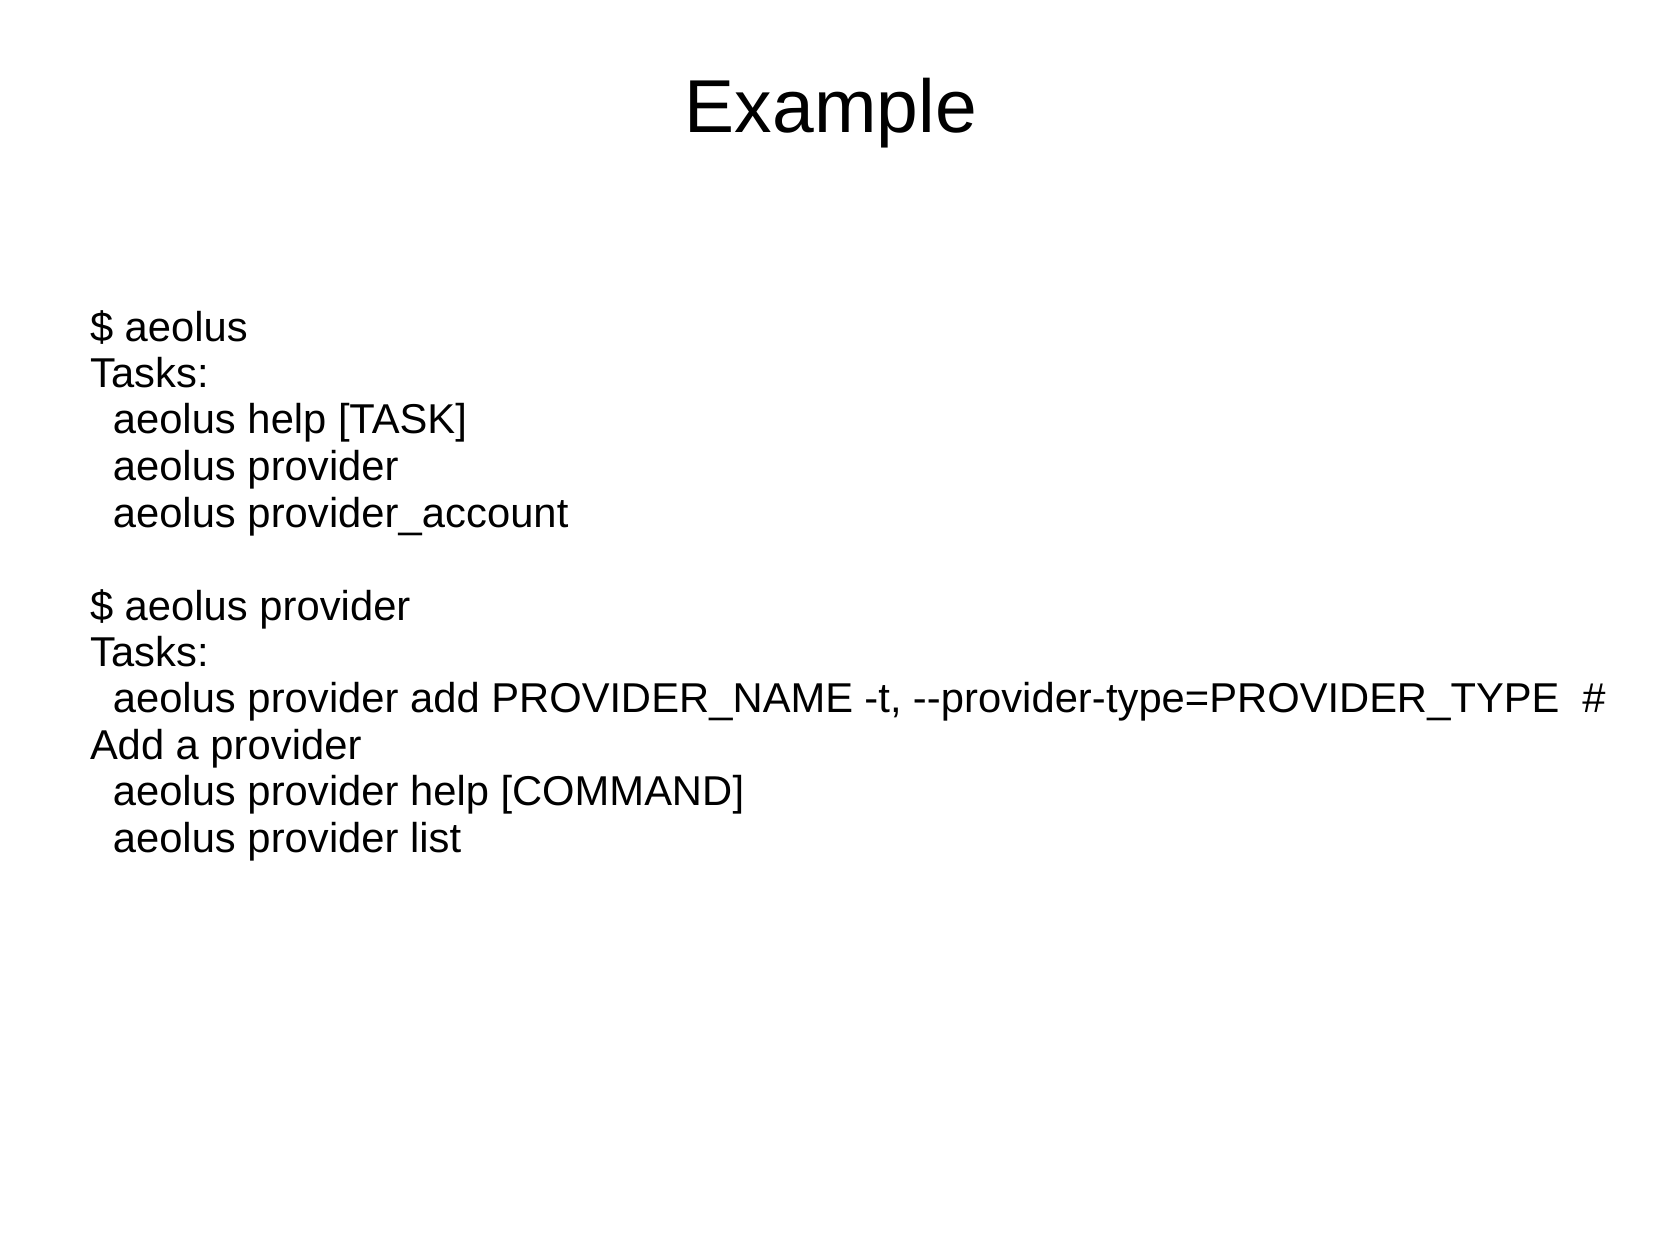

# Example
$ aeolus
Tasks:
 aeolus help [TASK]
 aeolus provider
 aeolus provider_account
$ aeolus provider
Tasks:
 aeolus provider add PROVIDER_NAME -t, --provider-type=PROVIDER_TYPE # Add a provider
 aeolus provider help [COMMAND]
 aeolus provider list